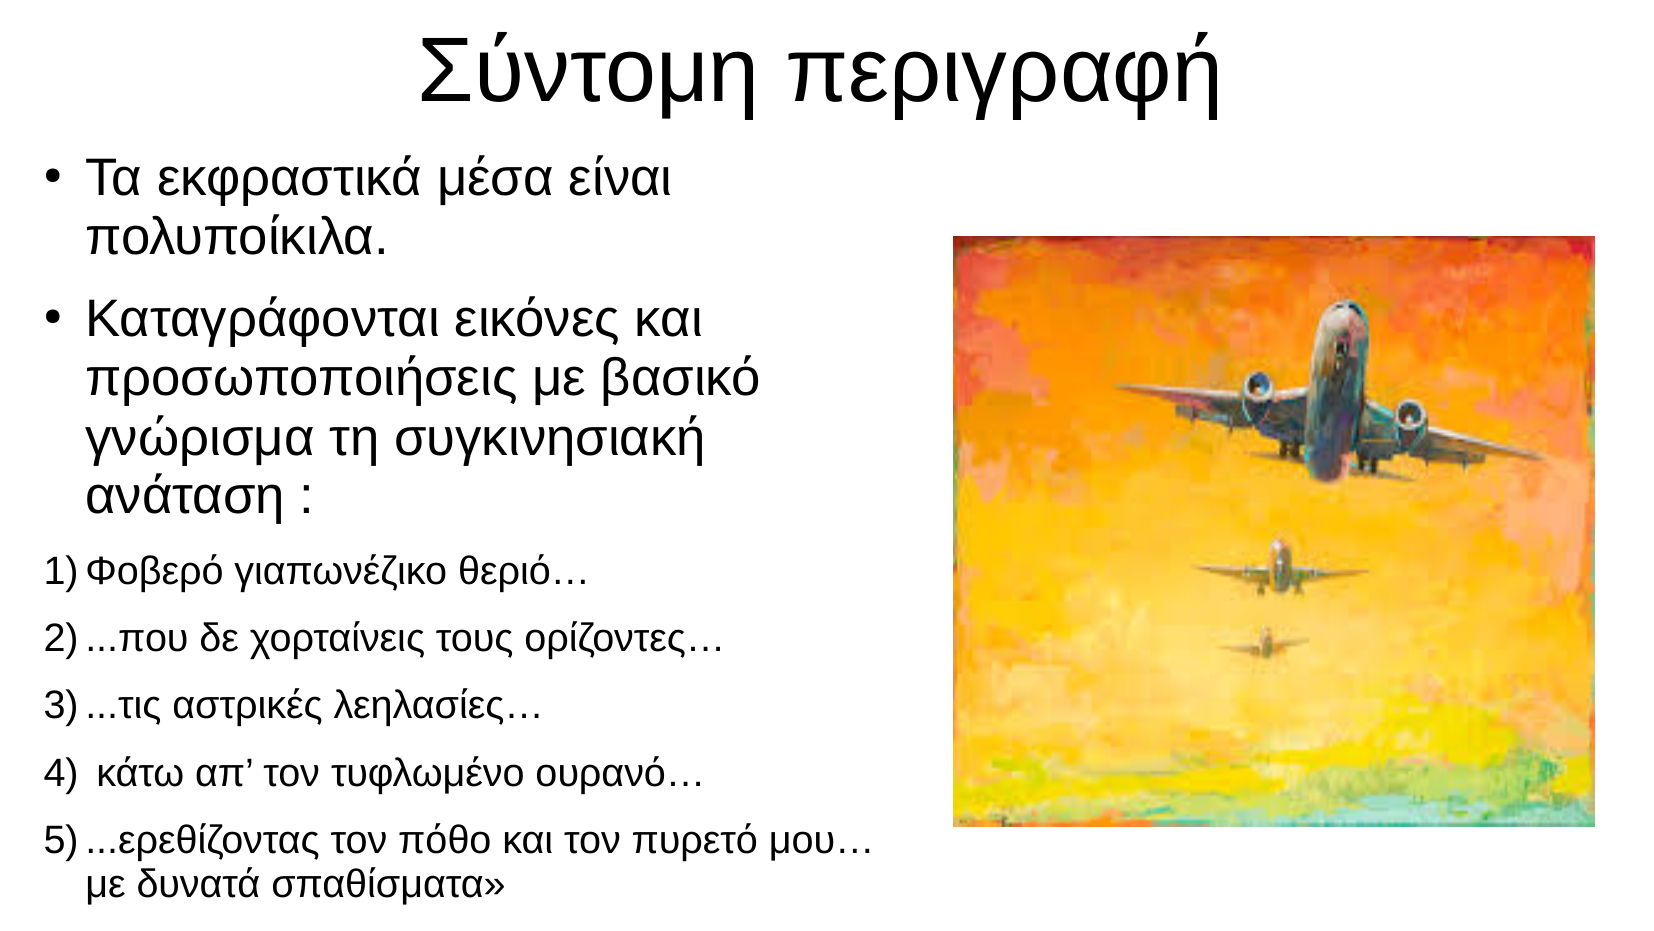

# Σύντομη περιγραφή
Τα εκφραστικά μέσα είναι πολυποίκιλα.
Καταγράφονται εικόνες και προσωποποιήσεις με βασικό γνώρισμα τη συγκινησιακή ανάταση :
Φοβερό γιαπωνέζικο θεριό…
...που δε χορταίνεις τους ορίζοντες…
...τις αστρικές λεηλασίες…
 κάτω απ’ τον τυφλωμένο ουρανό…
...ερεθίζοντας τον πόθο και τον πυρετό μου…με δυνατά σπαθίσματα»